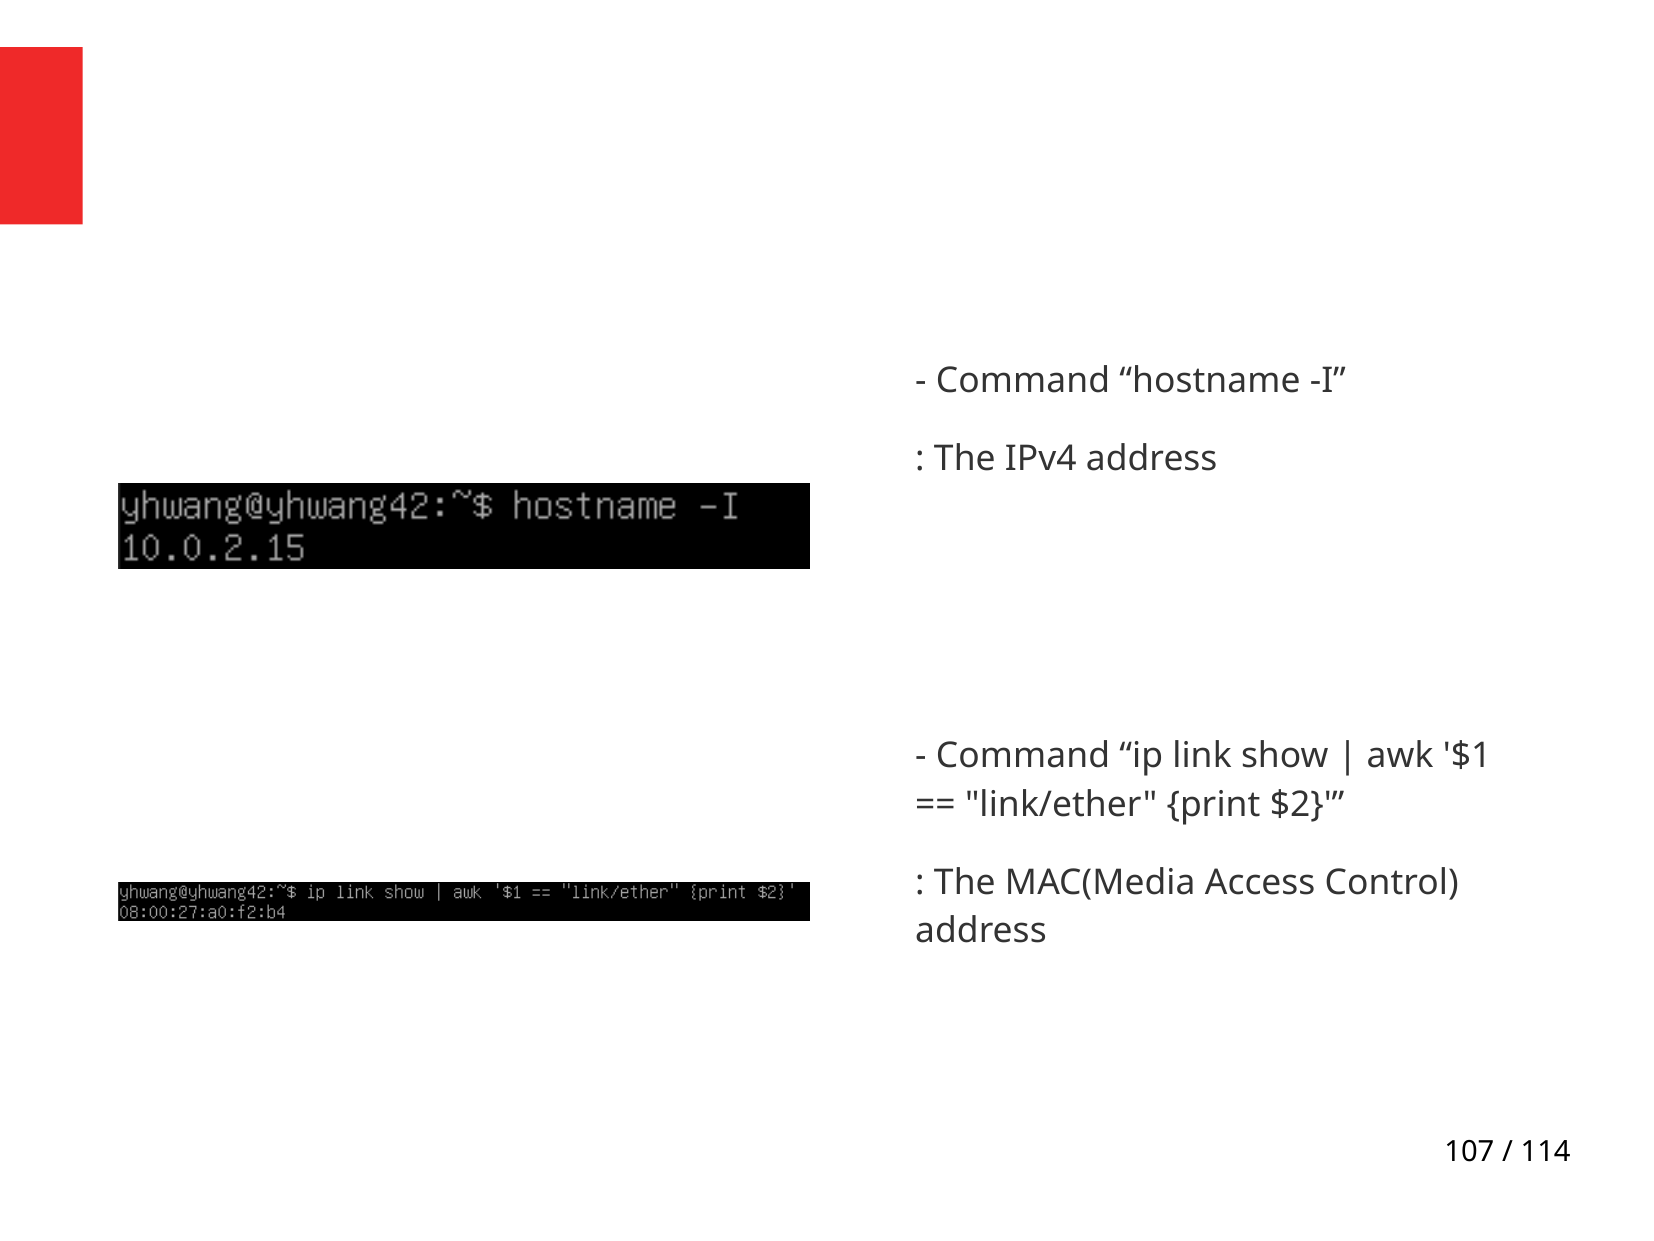

# - Command “hostname -I”
: The IPv4 address
- Command “ip link show | awk '$1 == "link/ether" {print $2}'”
: The MAC(Media Access Control) address
107